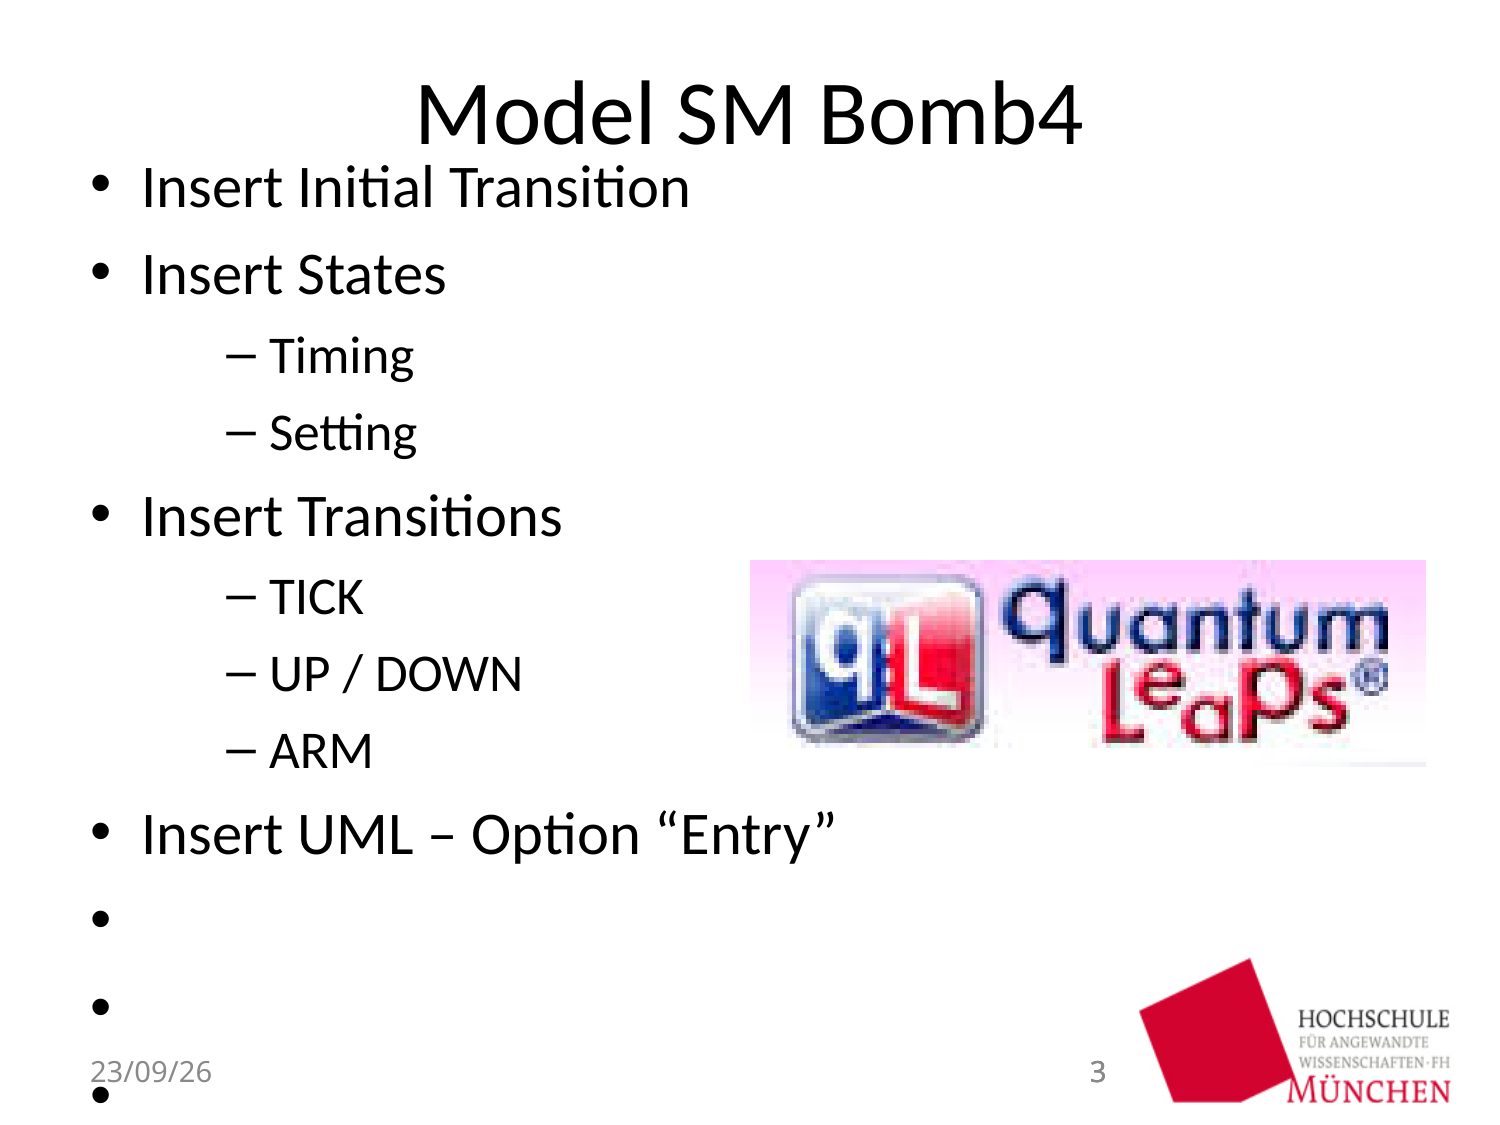

# Model SM Bomb4
Insert Initial Transition
Insert States
Timing
Setting
Insert Transitions
TICK
UP / DOWN
ARM
Insert UML – Option “Entry”